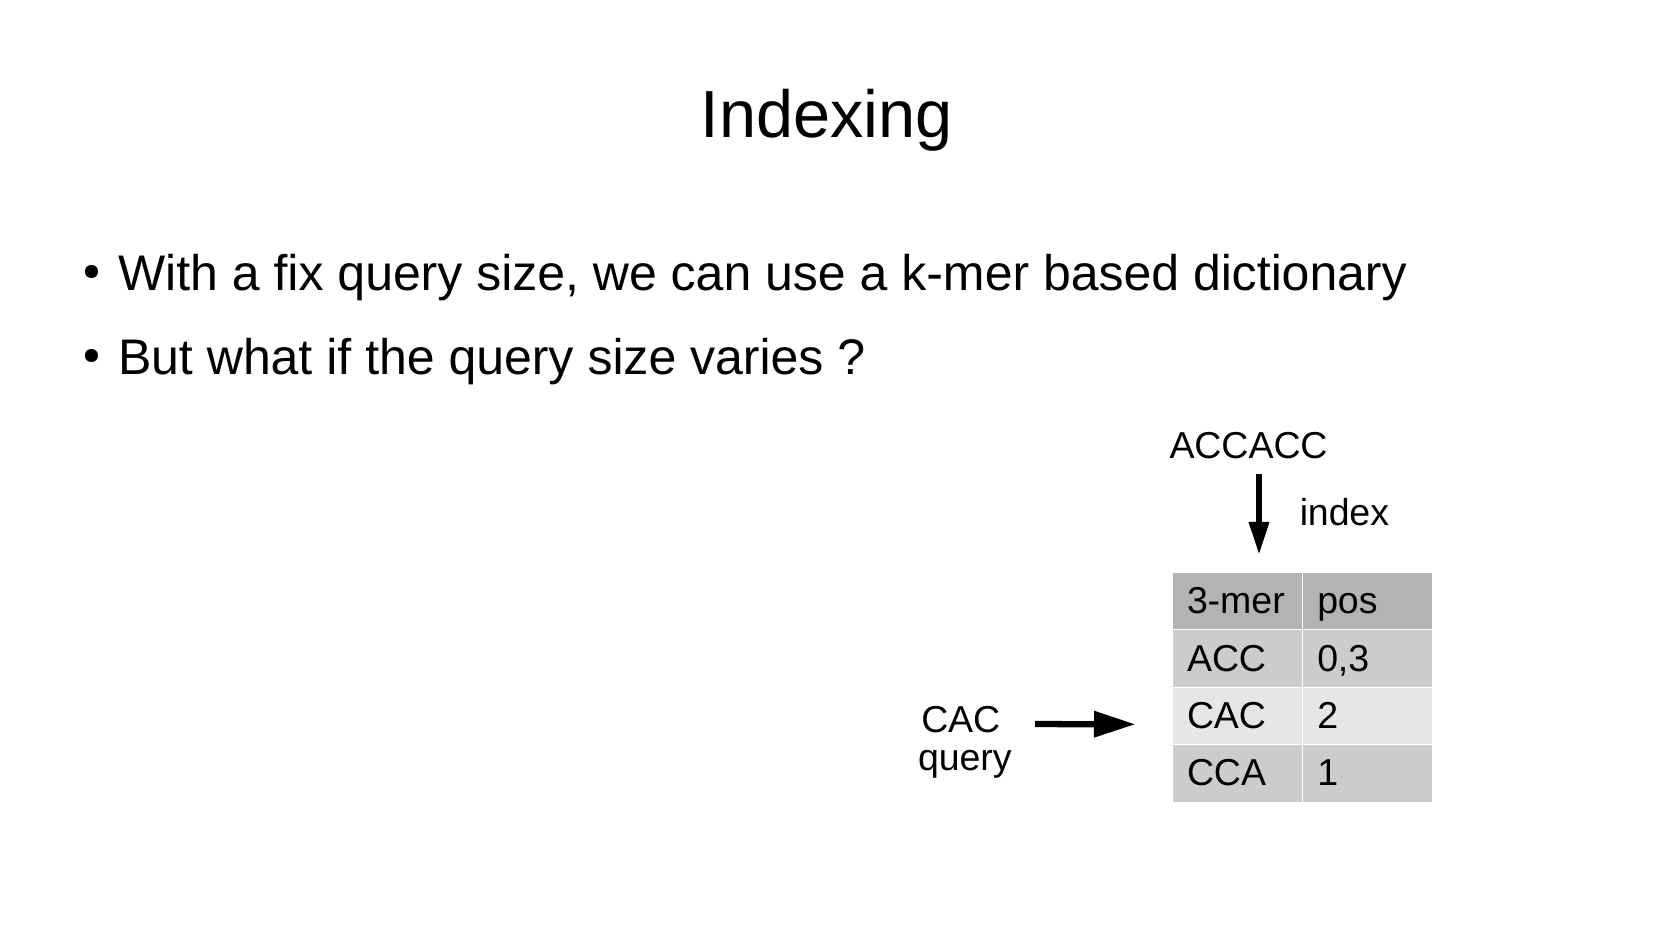

# Indexing
With a fix query size, we can use a k-mer based dictionary
But what if the query size varies ?
ACCACC
index
| 3-mer | pos |
| --- | --- |
| ACC | 0,3 |
| CAC | 2 |
| CCA | 1 |
CAC
query